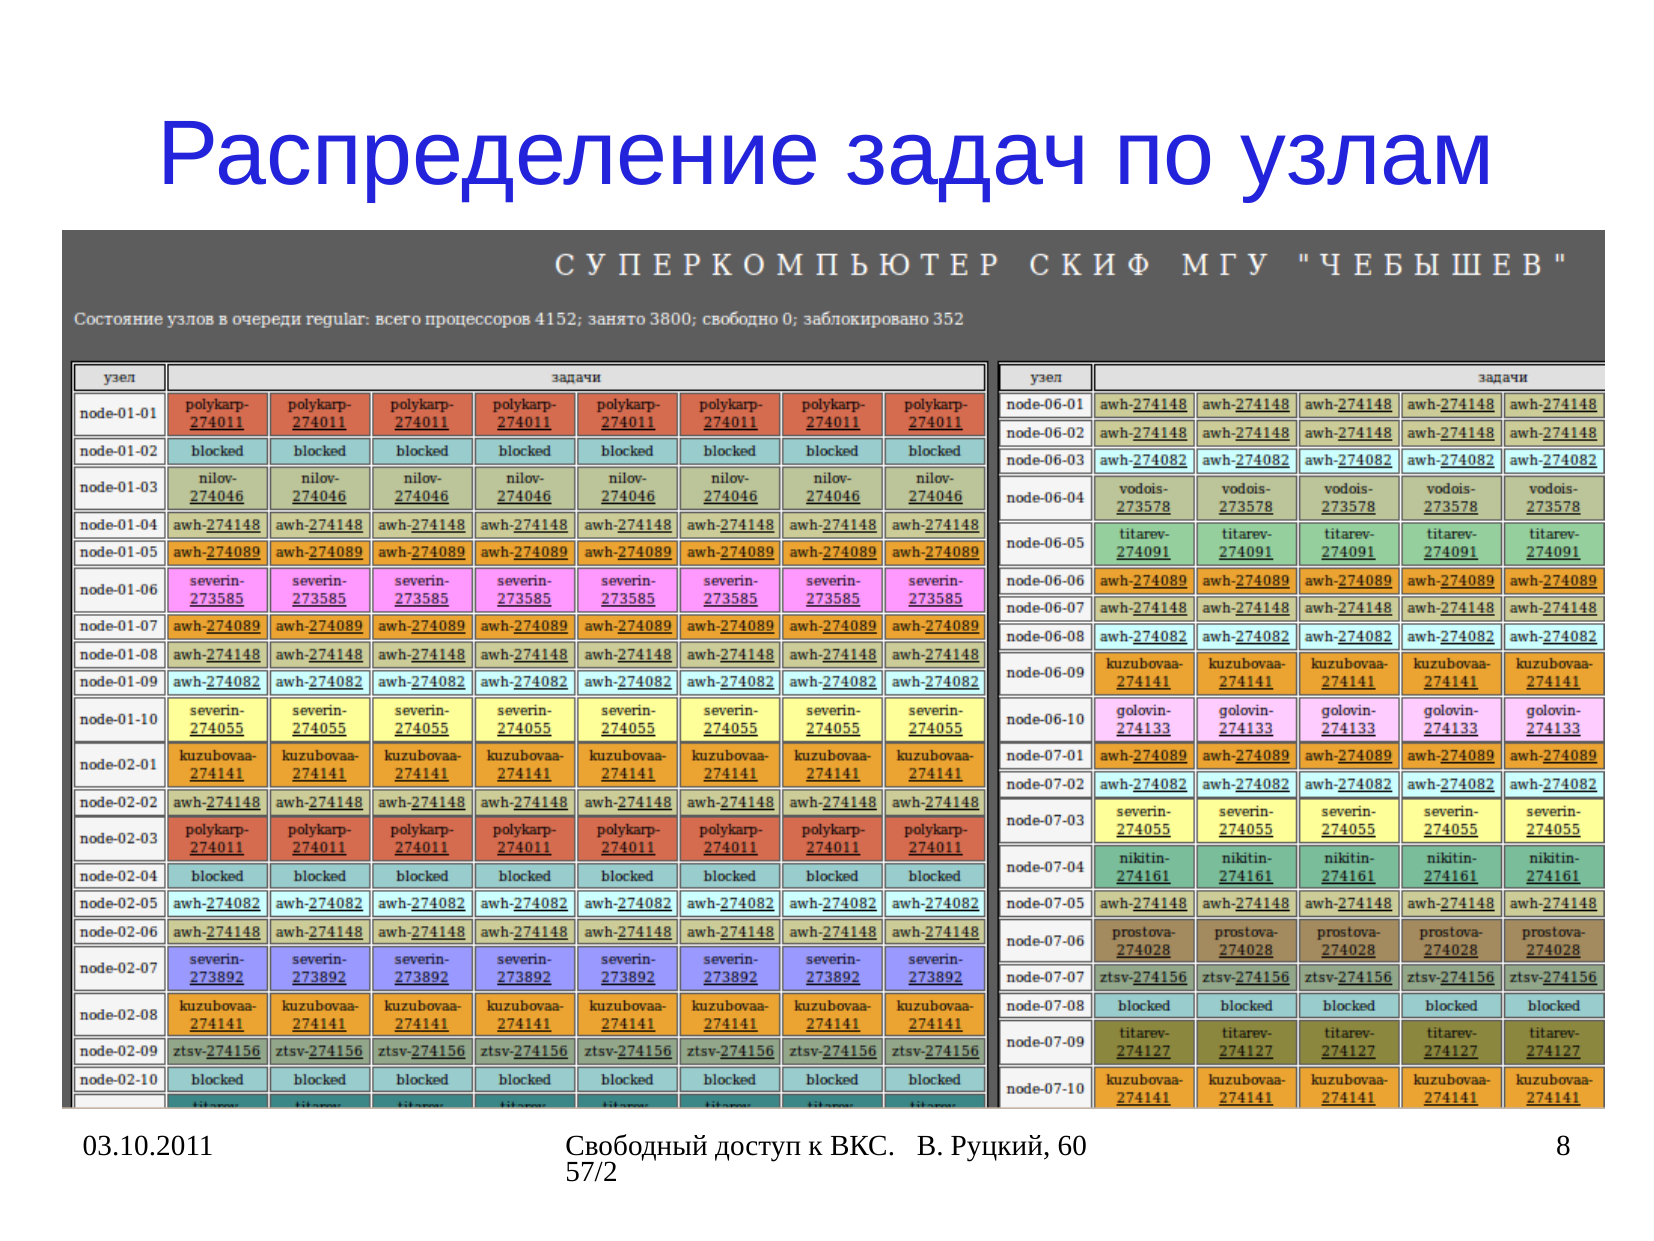

# Распределение задач по узлам
03.10.2011
Свободный доступ к ВКС. В. Руцкий, 6057/2
8